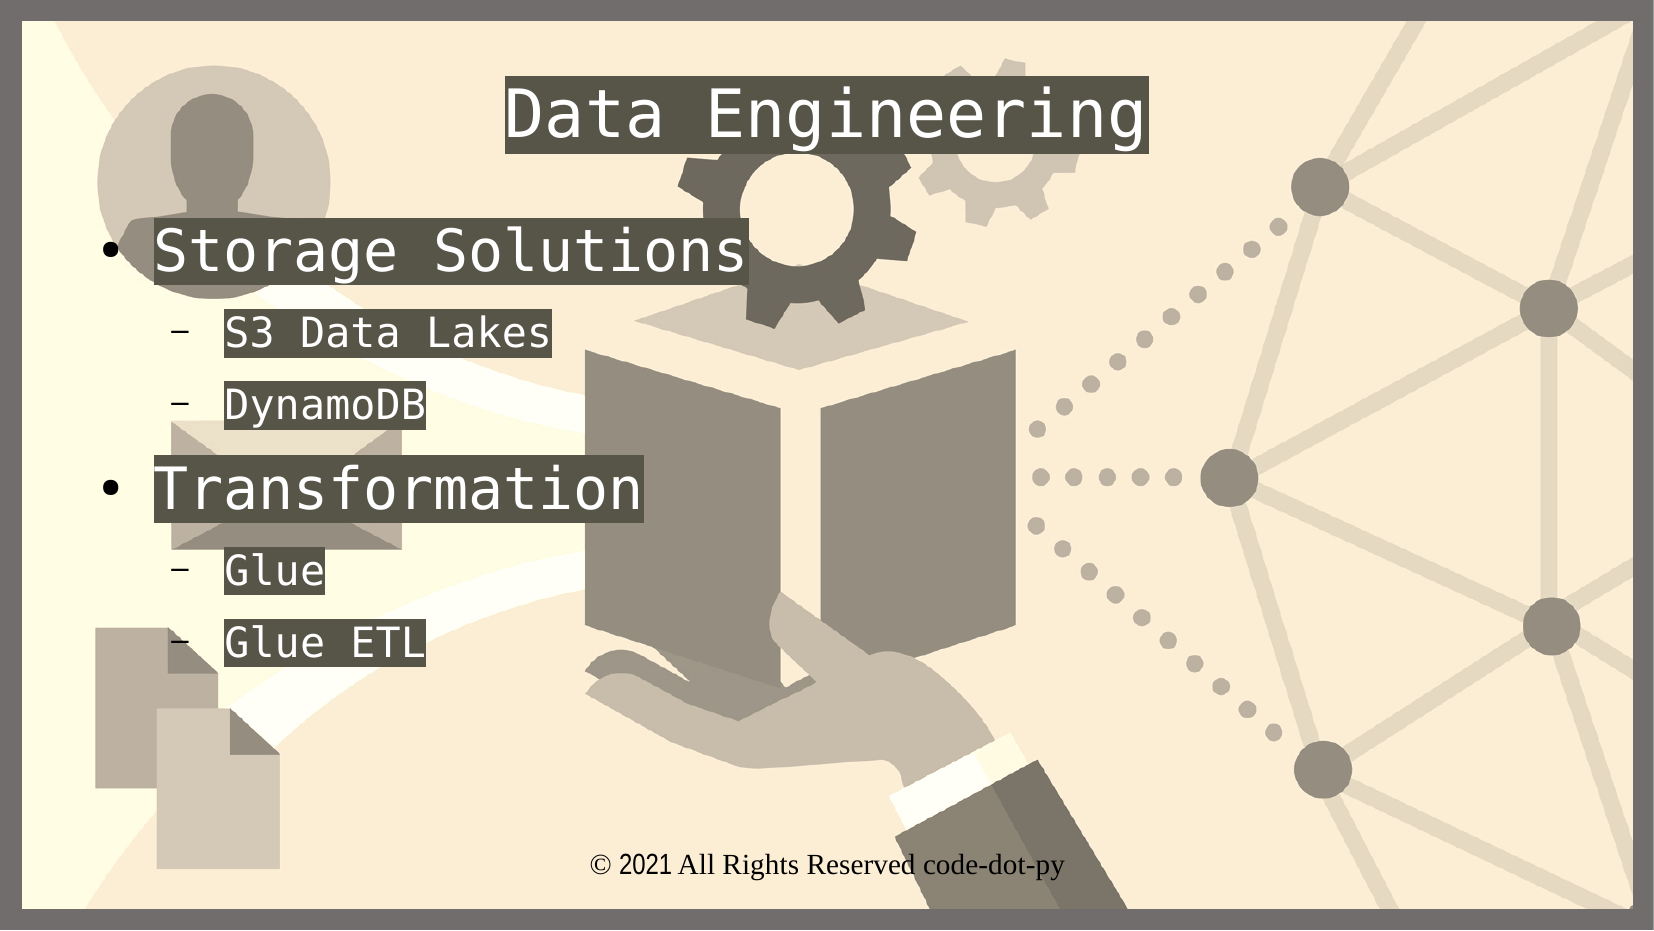

# Data Engineering
Storage Solutions
S3 Data Lakes
DynamoDB
Transformation
Glue
Glue ETL